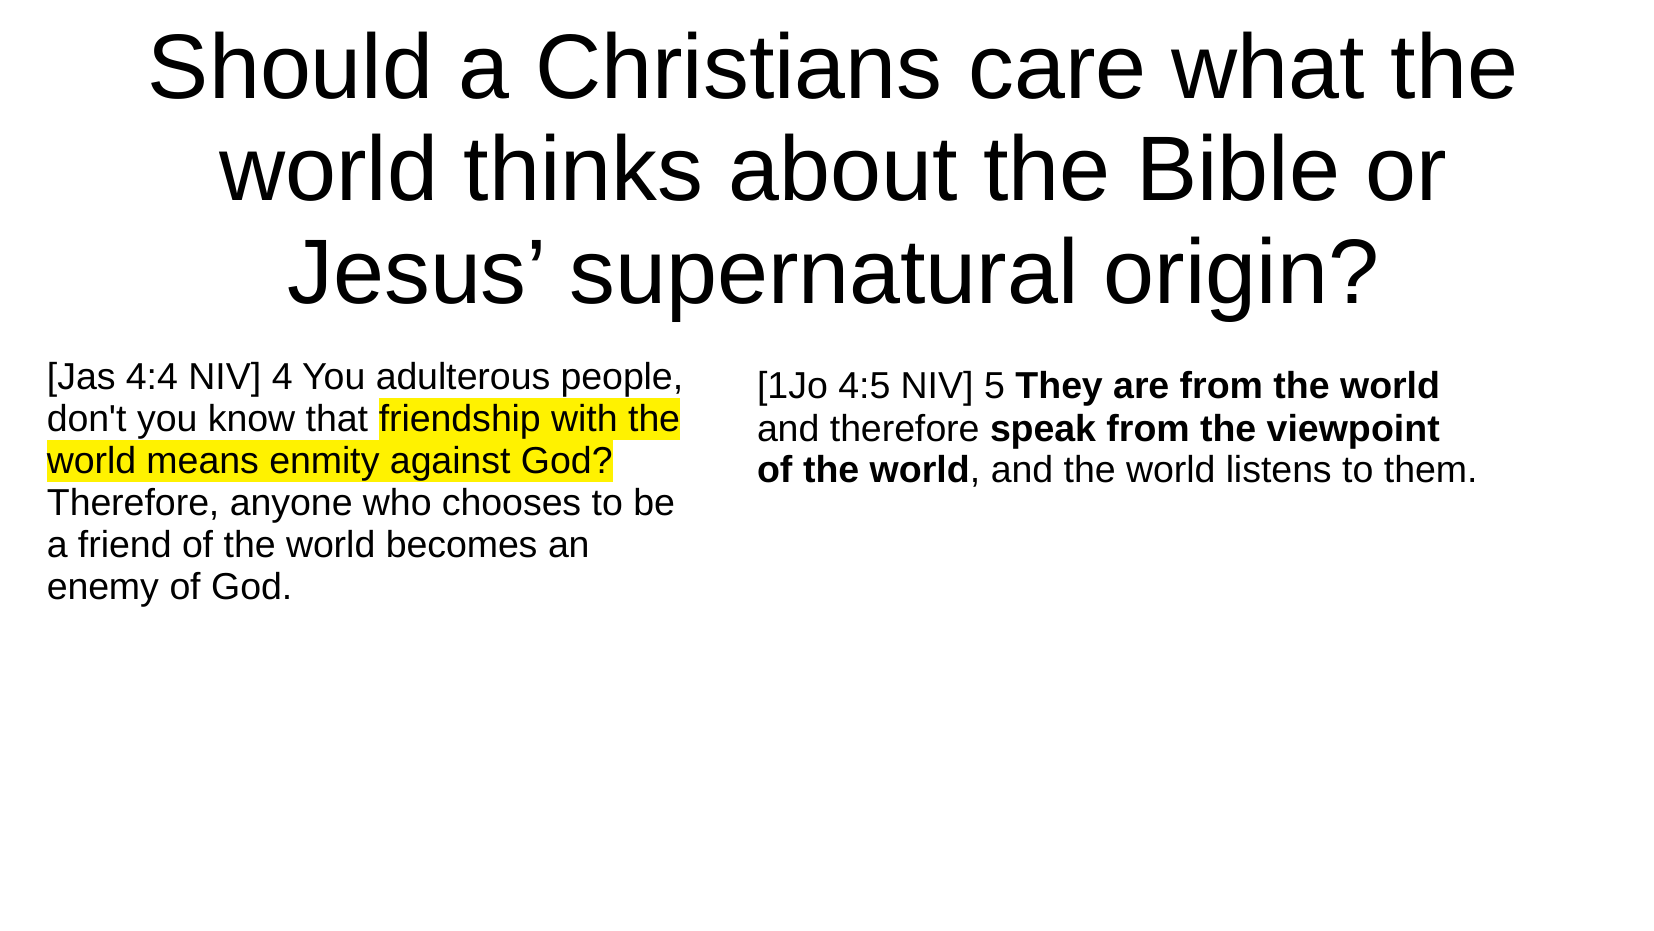

# Should a Christians care what the world thinks about the Bible or Jesus’ supernatural origin?
[Jas 4:4 NIV] 4 You adulterous people, don't you know that friendship with the world means enmity against God? Therefore, anyone who chooses to be a friend of the world becomes an enemy of God.
[1Jo 4:5 NIV] 5 They are from the world and therefore speak from the viewpoint of the world, and the world listens to them.